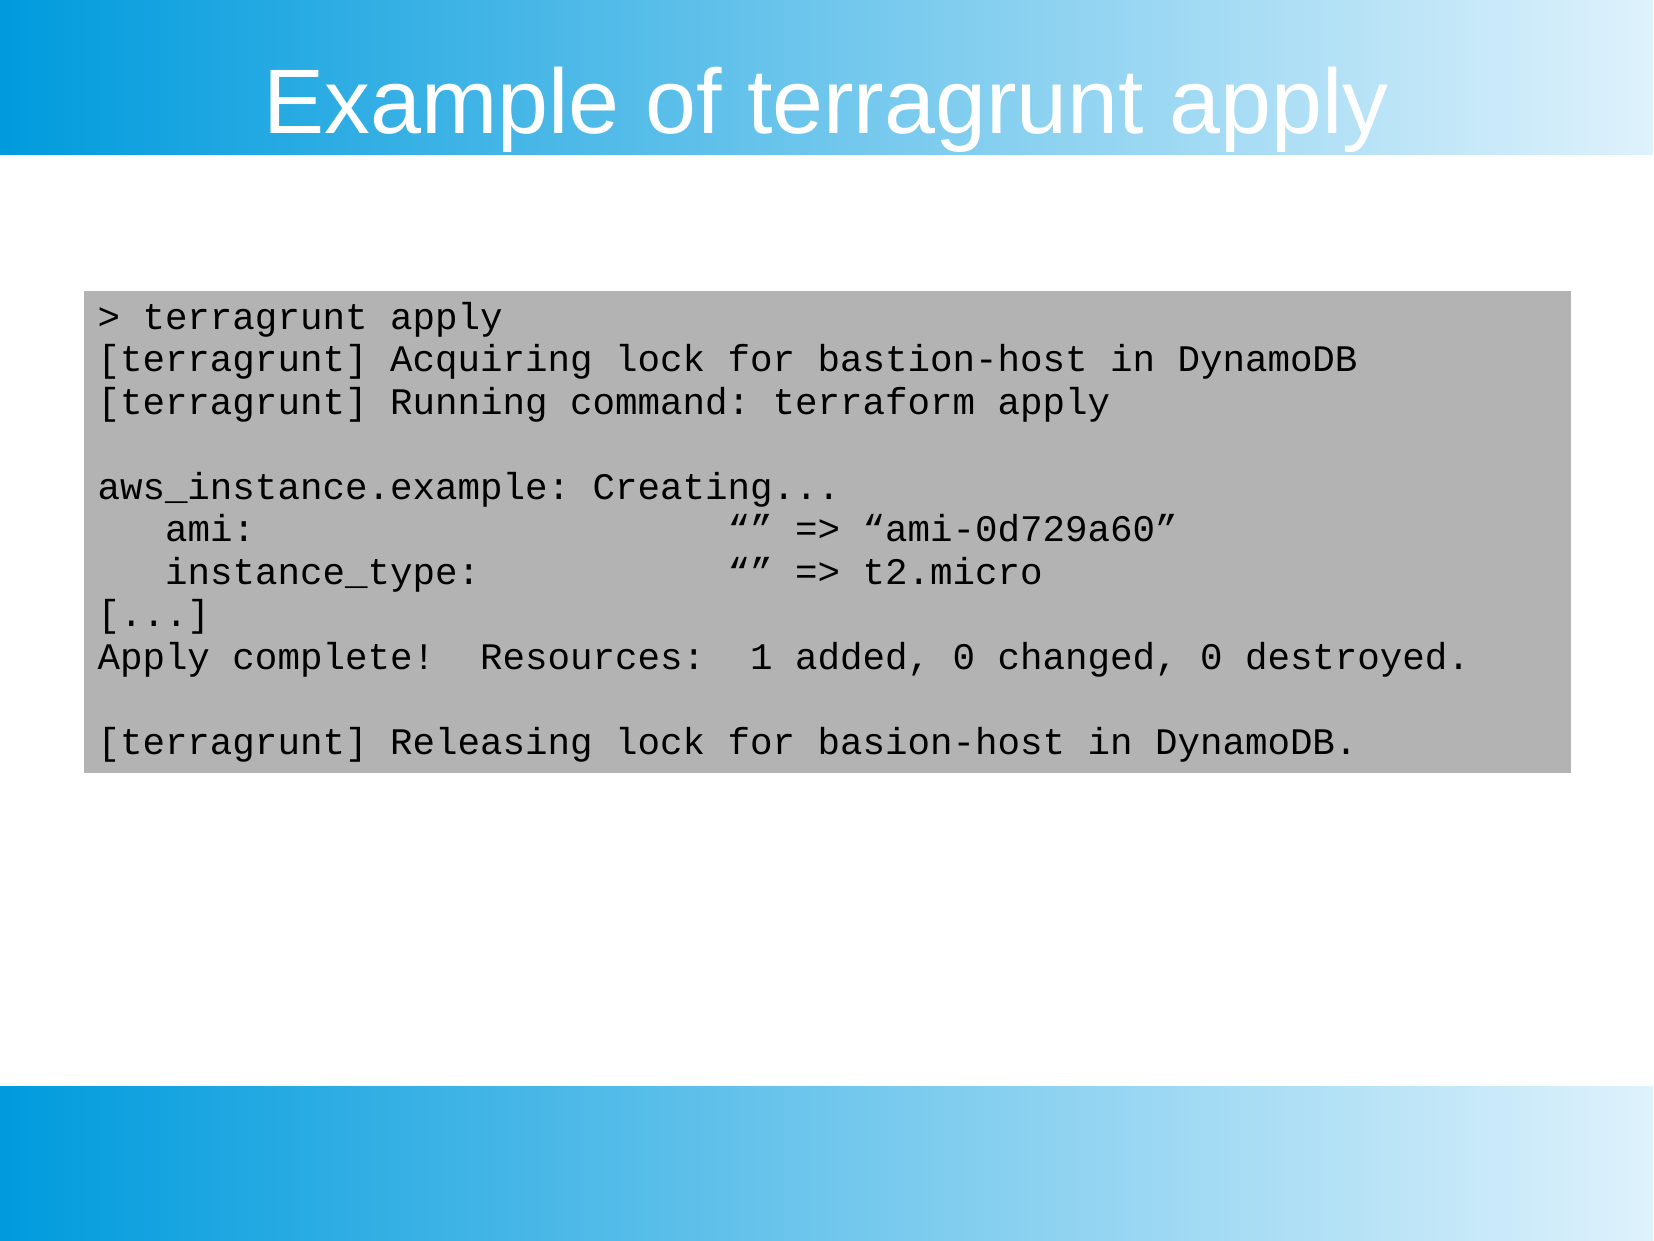

# Example of terragrunt apply
| > terragrunt apply [terragrunt] Acquiring lock for bastion-host in DynamoDB [terragrunt] Running command: terraform apply aws\_instance.example: Creating... ami: “” => “ami-0d729a60” instance\_type: “” => t2.micro [...] Apply complete! Resources: 1 added, 0 changed, 0 destroyed. [terragrunt] Releasing lock for basion-host in DynamoDB. |
| --- |